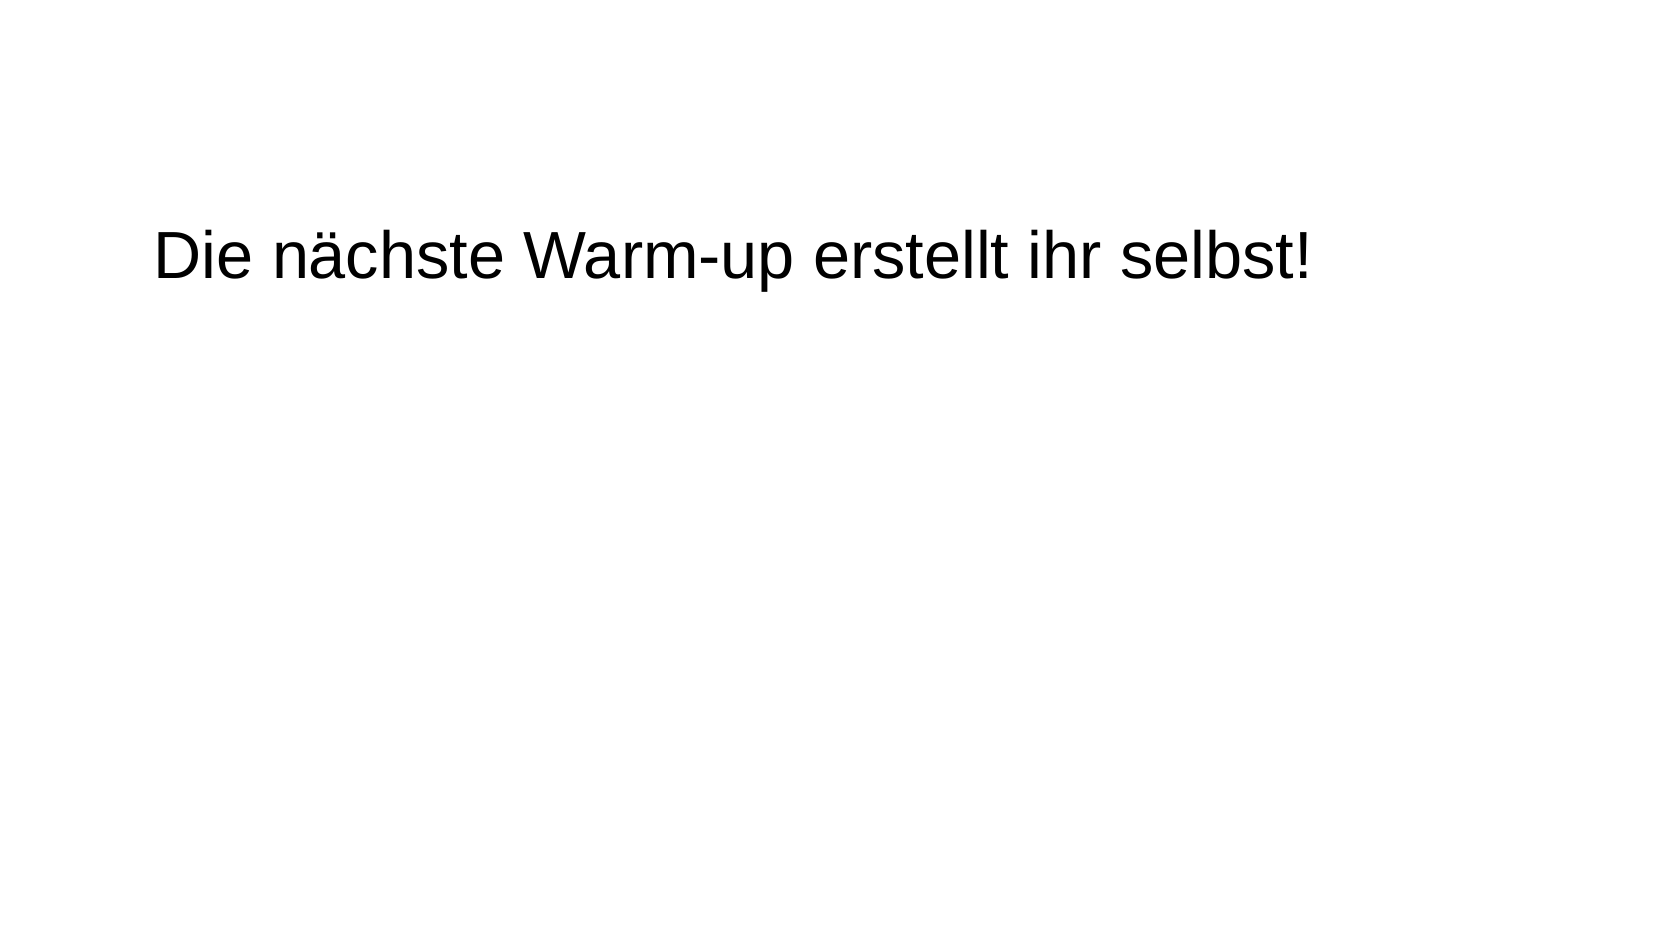

#
Die nächste Warm-up erstellt ihr selbst!